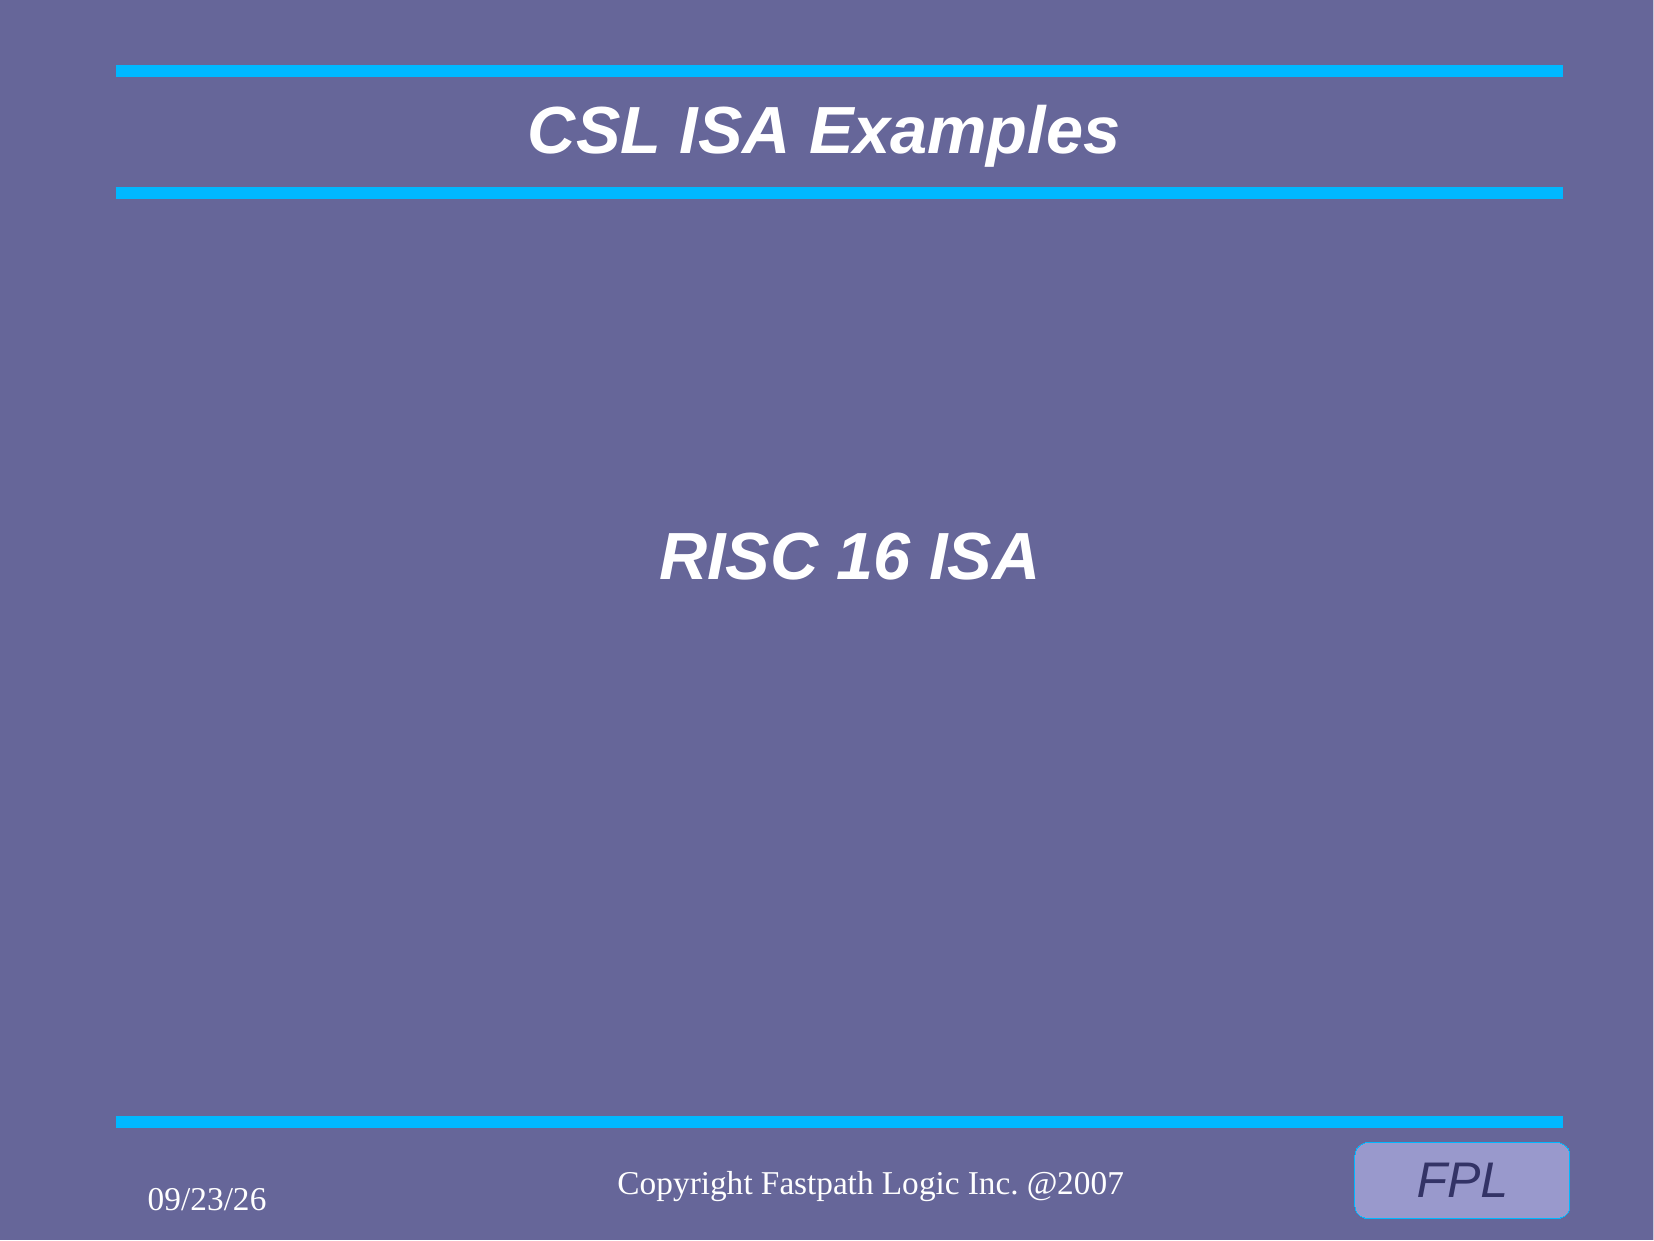

# CSL ISA Examples
RISC 16 ISA
Copyright Fastpath Logic Inc. @2007